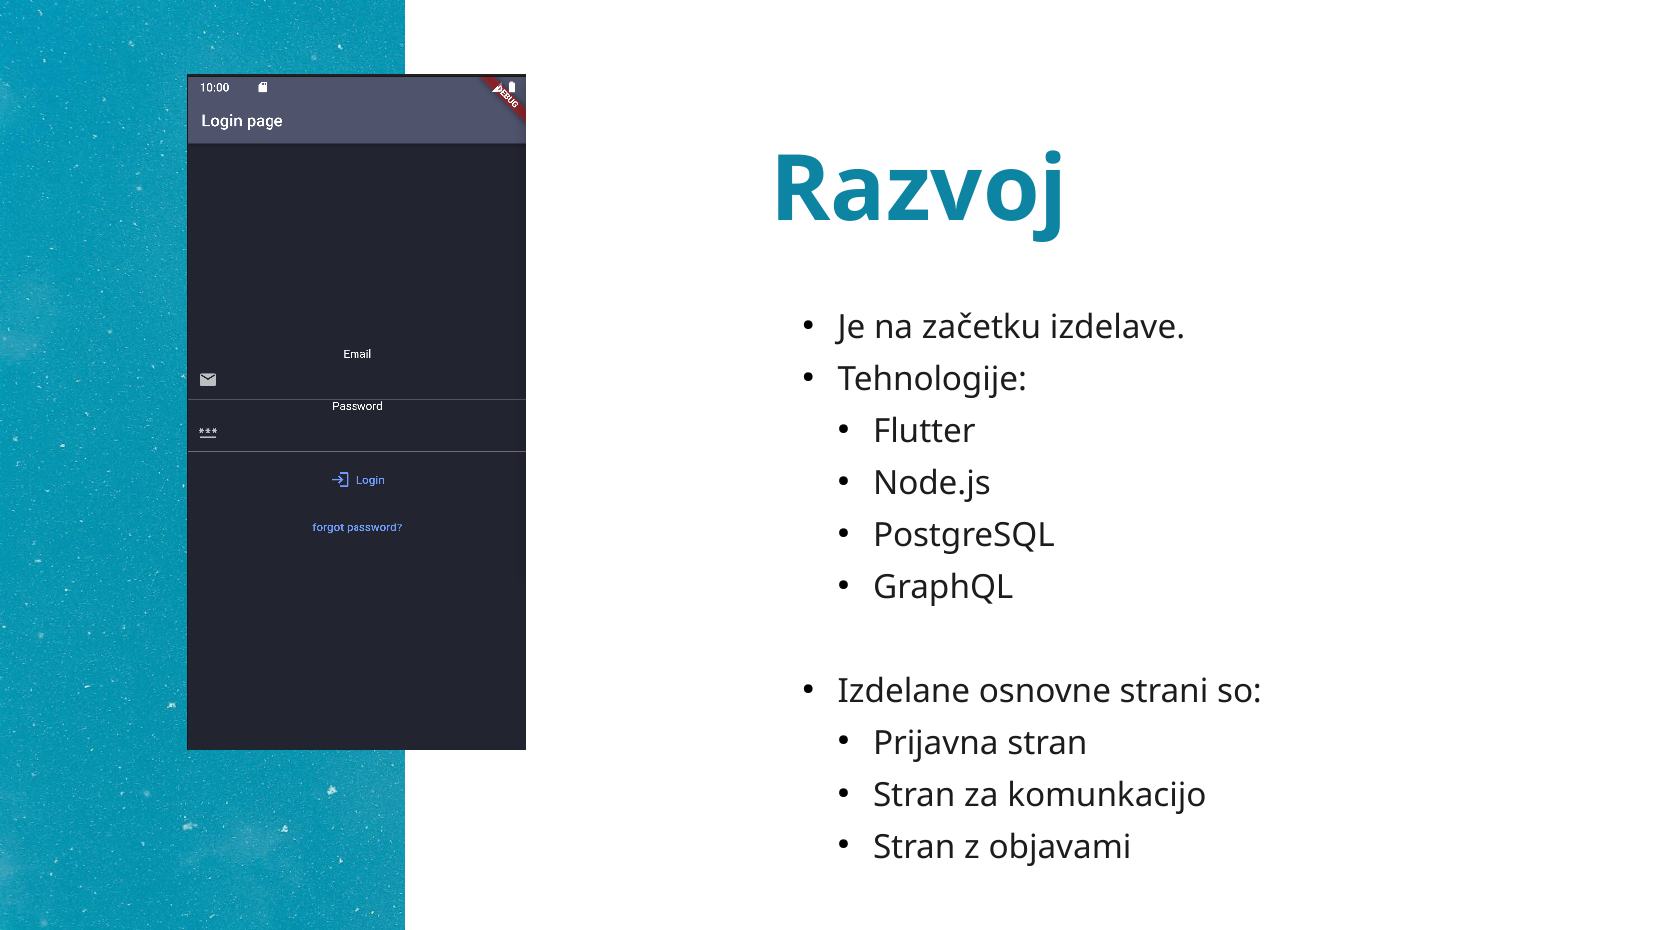

# Razvoj
Je na začetku izdelave.
Tehnologije:
Flutter
Node.js
PostgreSQL
GraphQL
Izdelane osnovne strani so:
Prijavna stran
Stran za komunkacijo
Stran z objavami